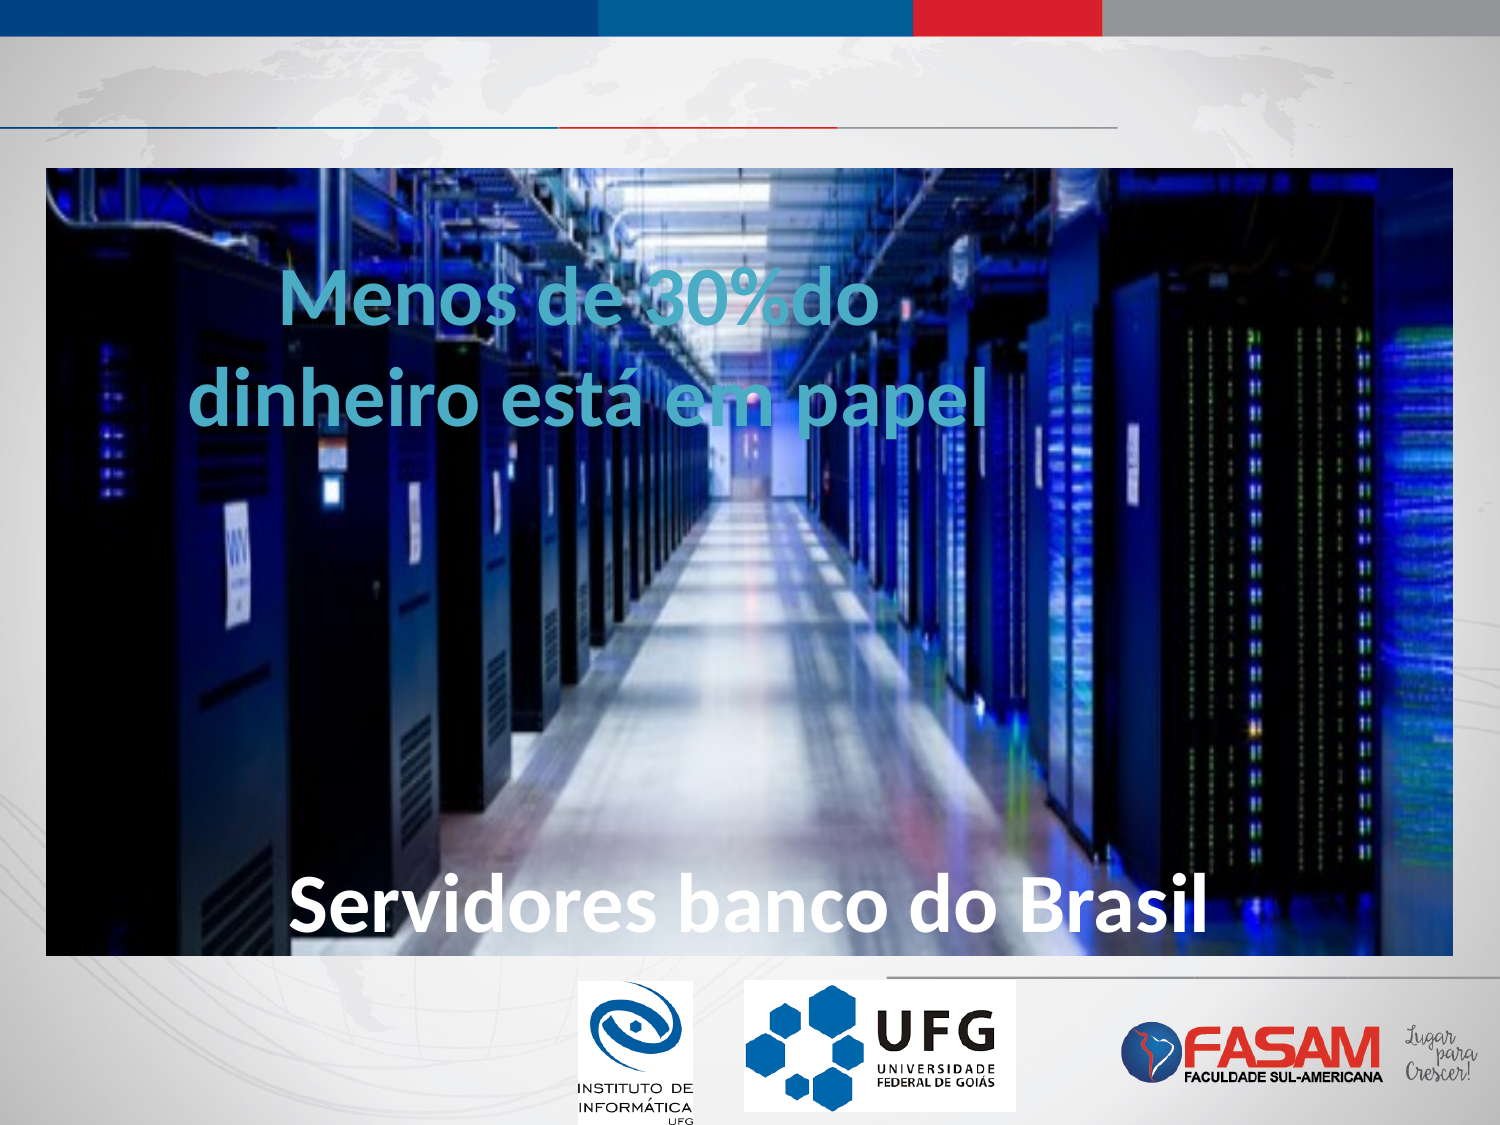

Menos de 30%do
 dinheiro está em papel
Servidores banco do Brasil